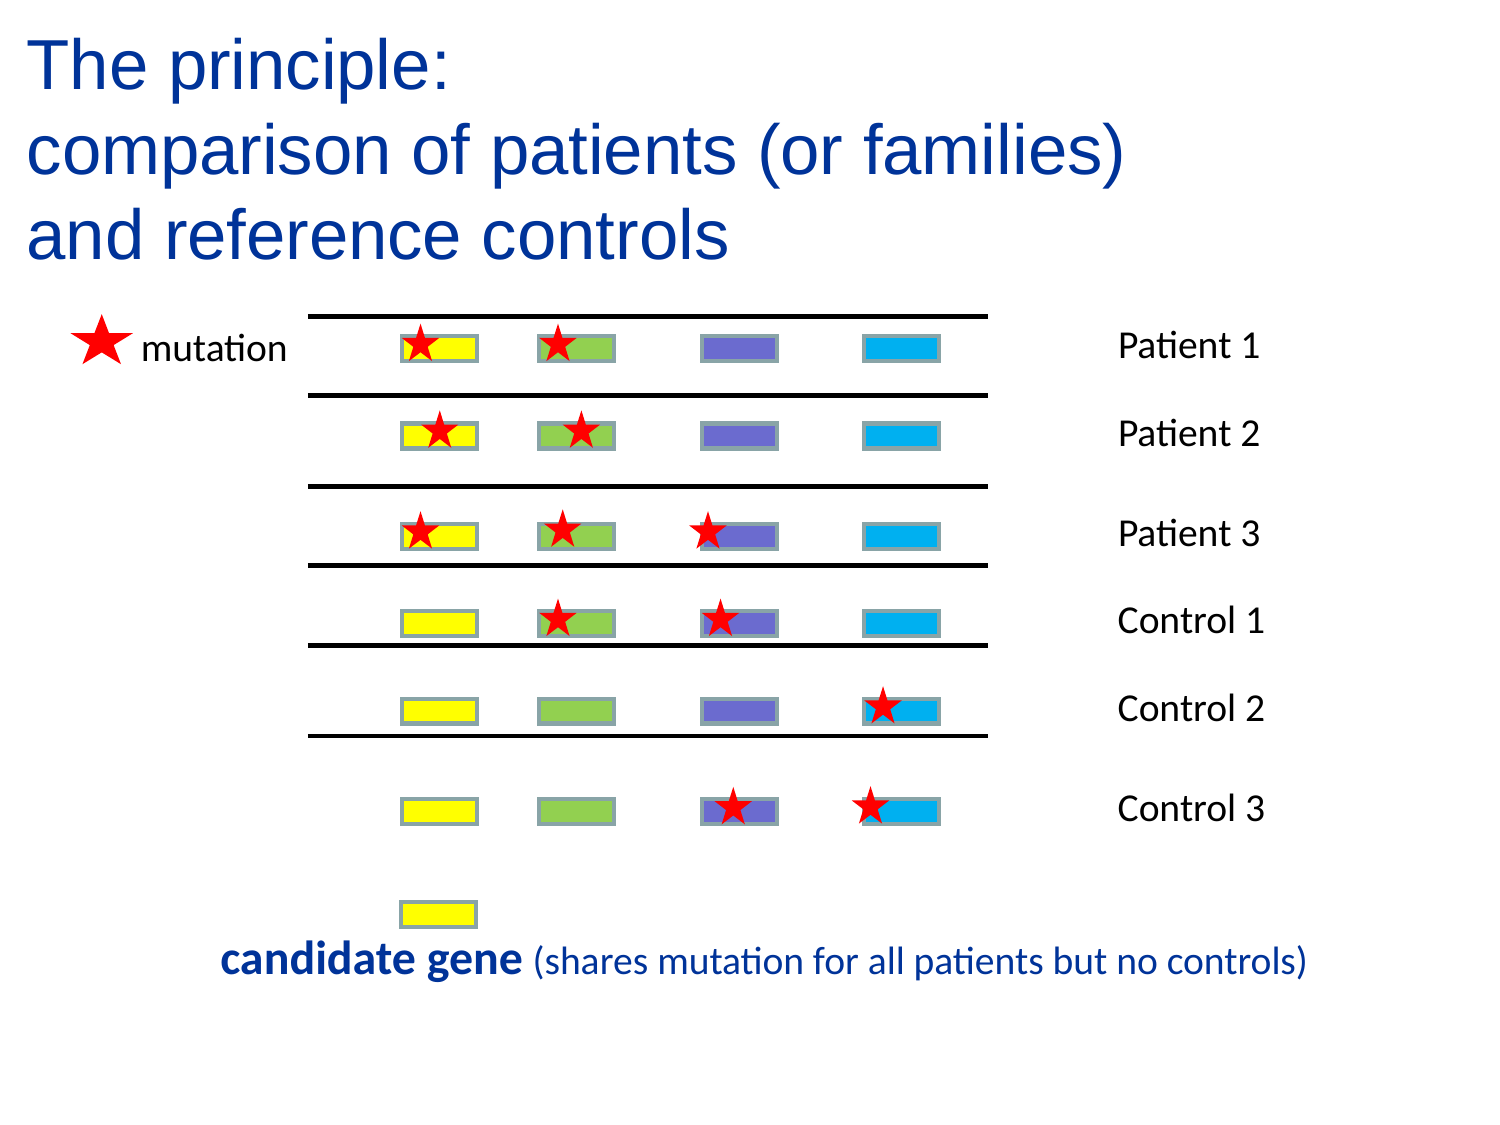

# The principle: comparison of patients (or families) and reference controls
Patient 1
mutation
Patient 2
Patient 3
Control 1
Control 2
Control 3
candidate gene (shares mutation for all patients but no controls)